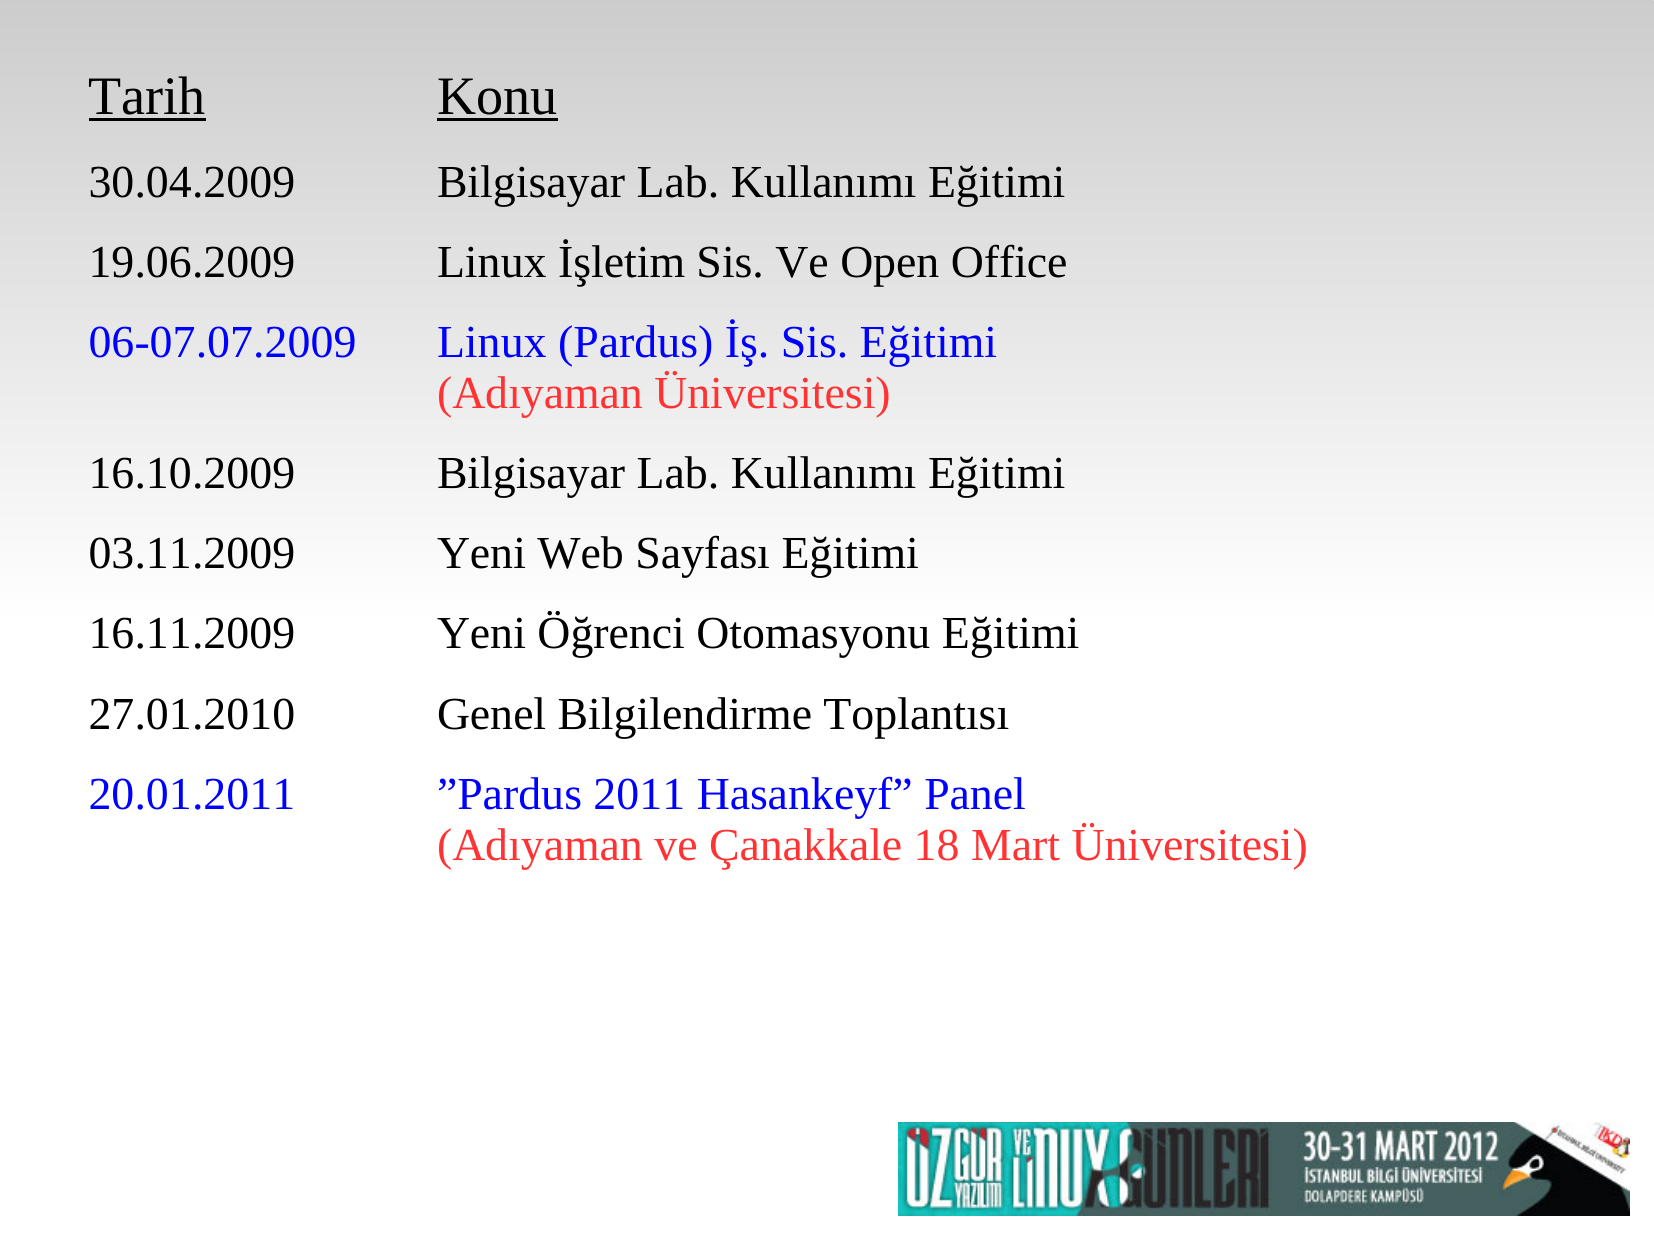

# Tarih				Konu
30.04.2009		Bilgisayar Lab. Kullanımı Eğitimi
19.06.2009		Linux İşletim Sis. Ve Open Office
06-07.07.2009		Linux (Pardus) İş. Sis. Eğitimi
				(Adıyaman Üniversitesi)
16.10.2009		Bilgisayar Lab. Kullanımı Eğitimi
03.11.2009		Yeni Web Sayfası Eğitimi
16.11.2009		Yeni Öğrenci Otomasyonu Eğitimi
27.01.2010		Genel Bilgilendirme Toplantısı
20.01.2011		”Pardus 2011 Hasankeyf” Panel
				(Adıyaman ve Çanakkale 18 Mart Üniversitesi)